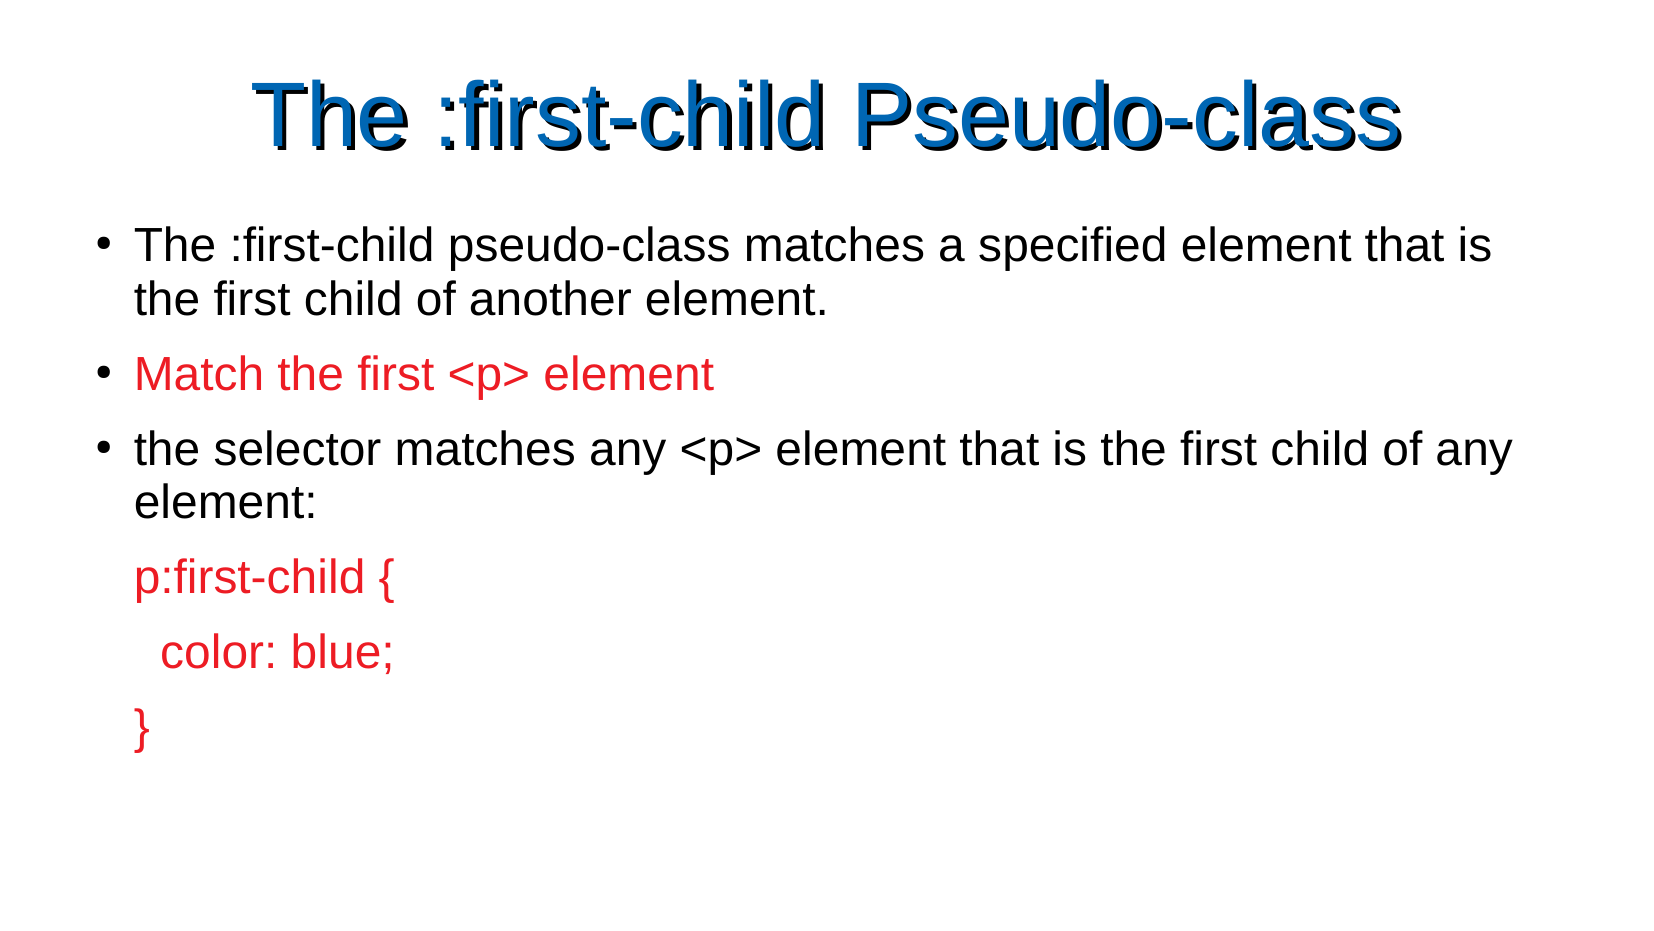

# The :first-child Pseudo-class
The :first-child pseudo-class matches a specified element that is the first child of another element.
Match the first <p> element
the selector matches any <p> element that is the first child of any element:
p:first-child {
 color: blue;
}